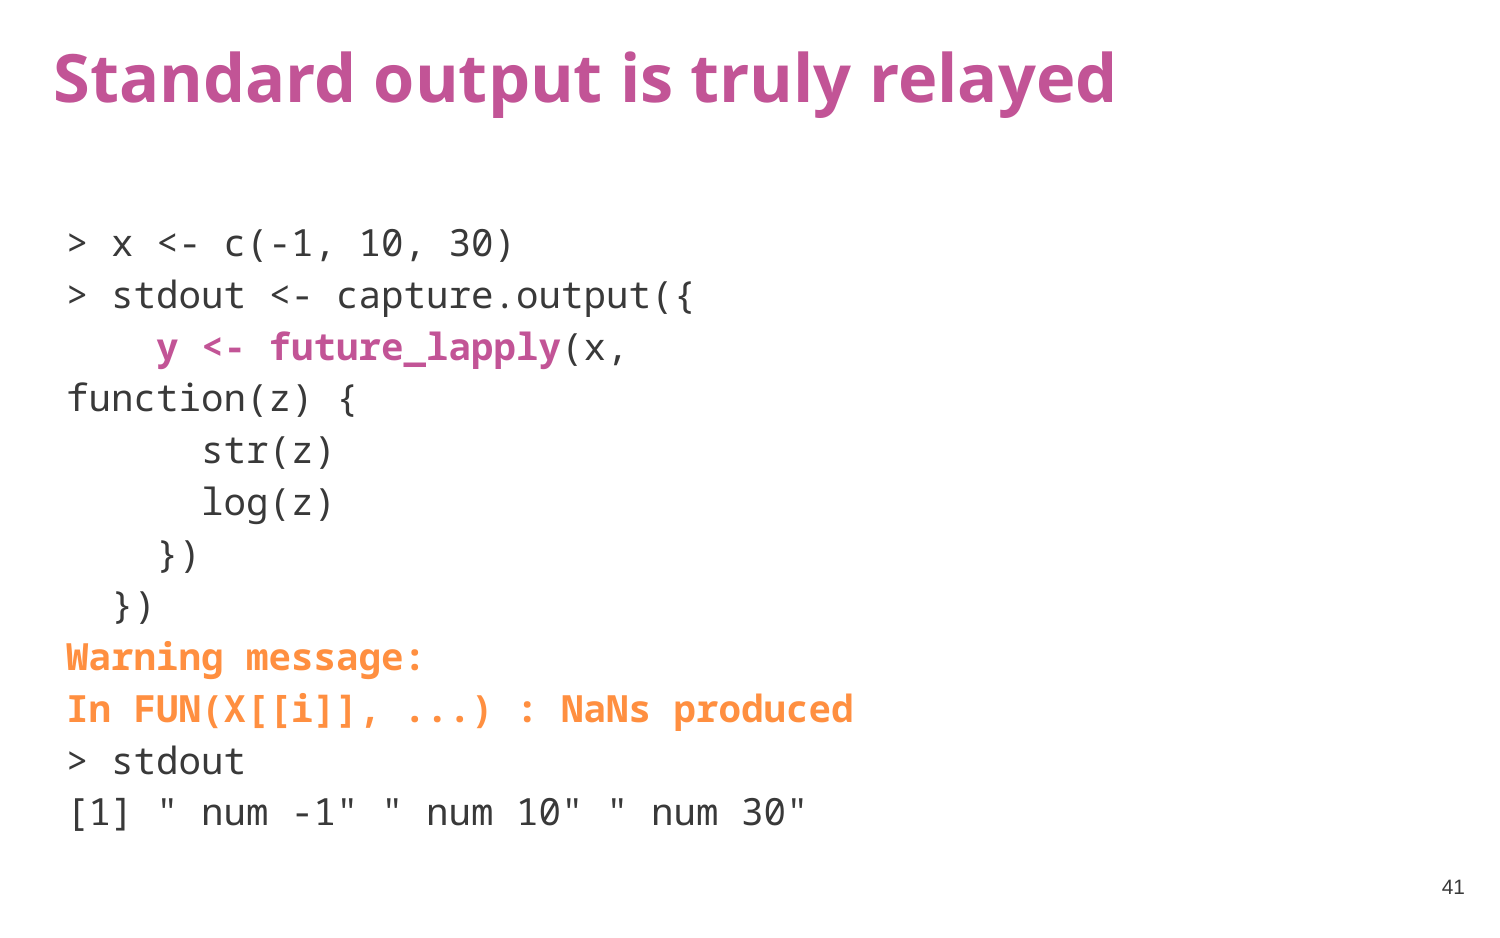

# Standard output is truly relayed
> x <- c(-1, 10, 30)
> stdout <- capture.output({
 y <- future_lapply(x, function(z) {
 str(z)
 log(z)
 })
 })
Warning message:
In FUN(X[[i]], ...) : NaNs produced
> stdout
[1] " num -1" " num 10" " num 30"